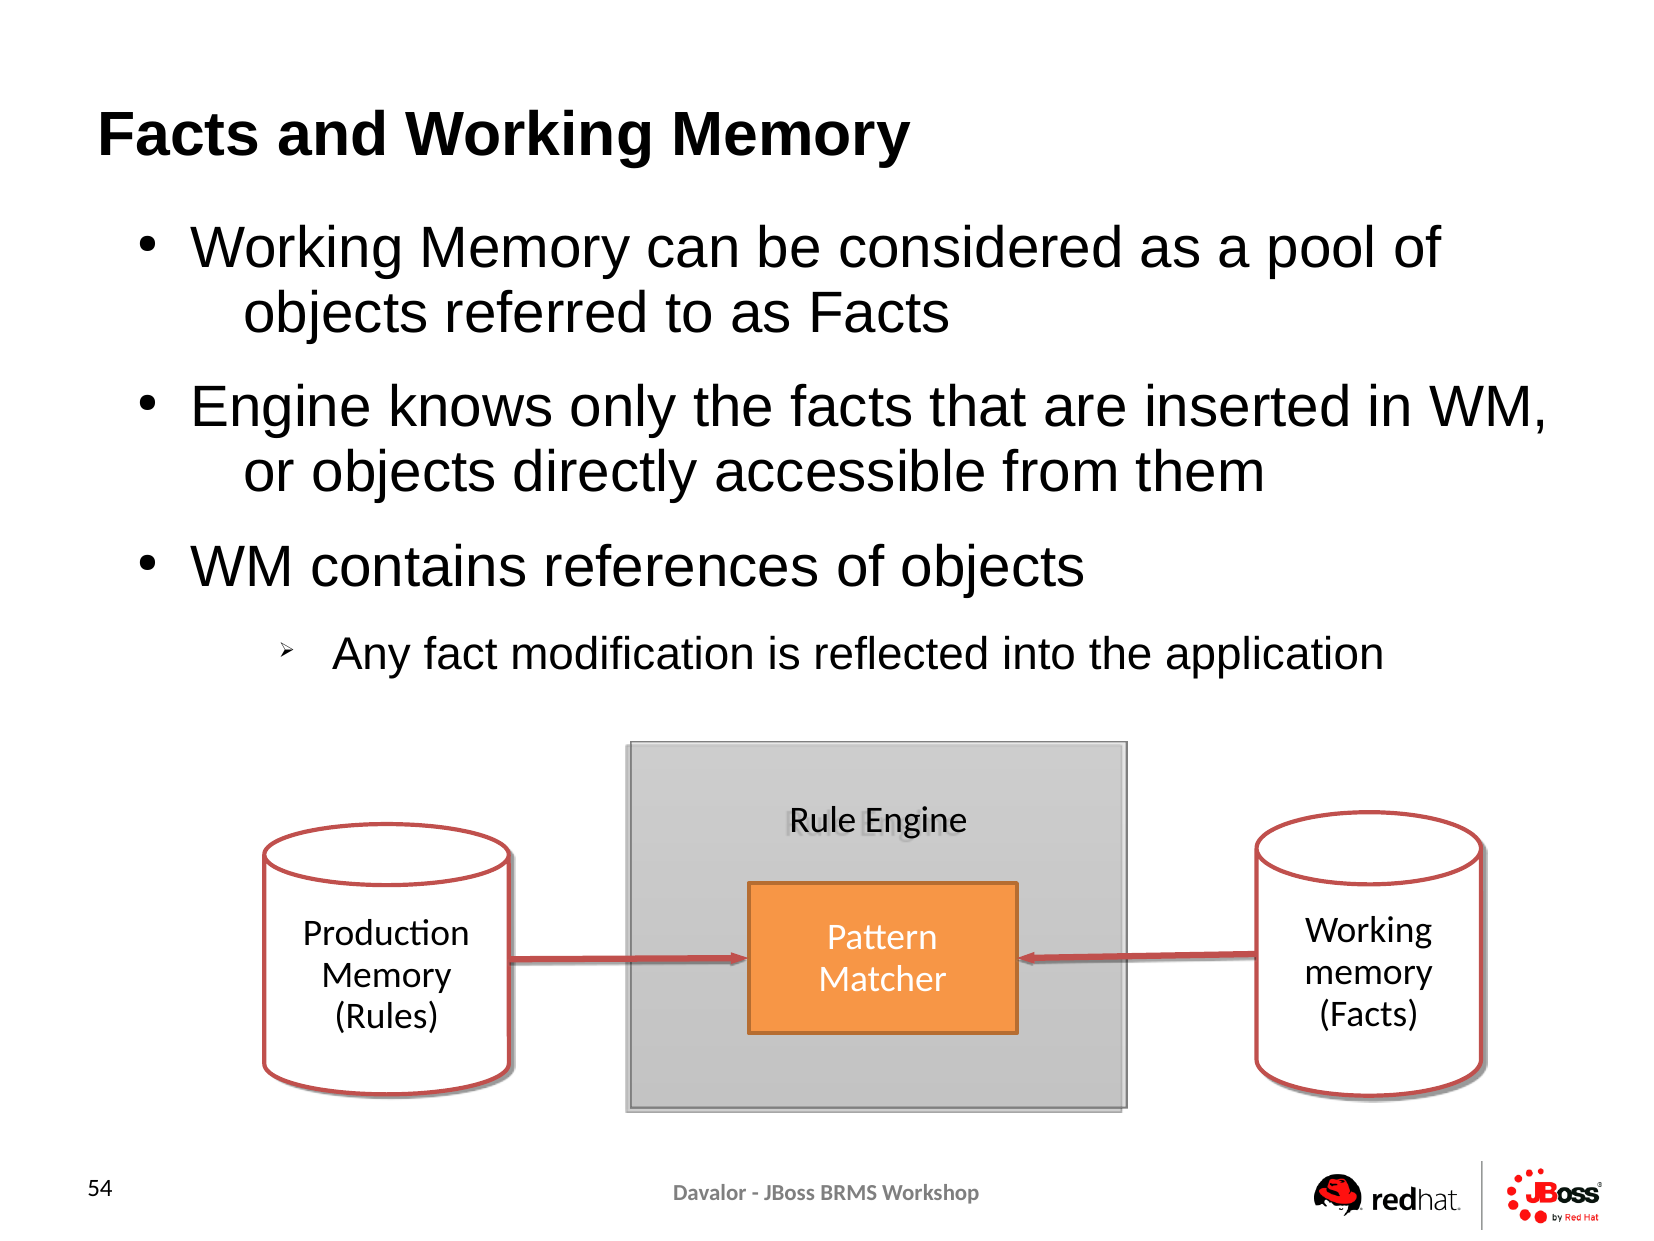

# Facts and Working Memory
Working Memory can be considered as a pool of objects referred to as Facts
Engine knows only the facts that are inserted in WM, or objects directly accessible from them
WM contains references of objects
Any fact modification is reflected into the application
Rule Engine
Working memory (Facts)
Production Memory (Rules)
Pattern Matcher